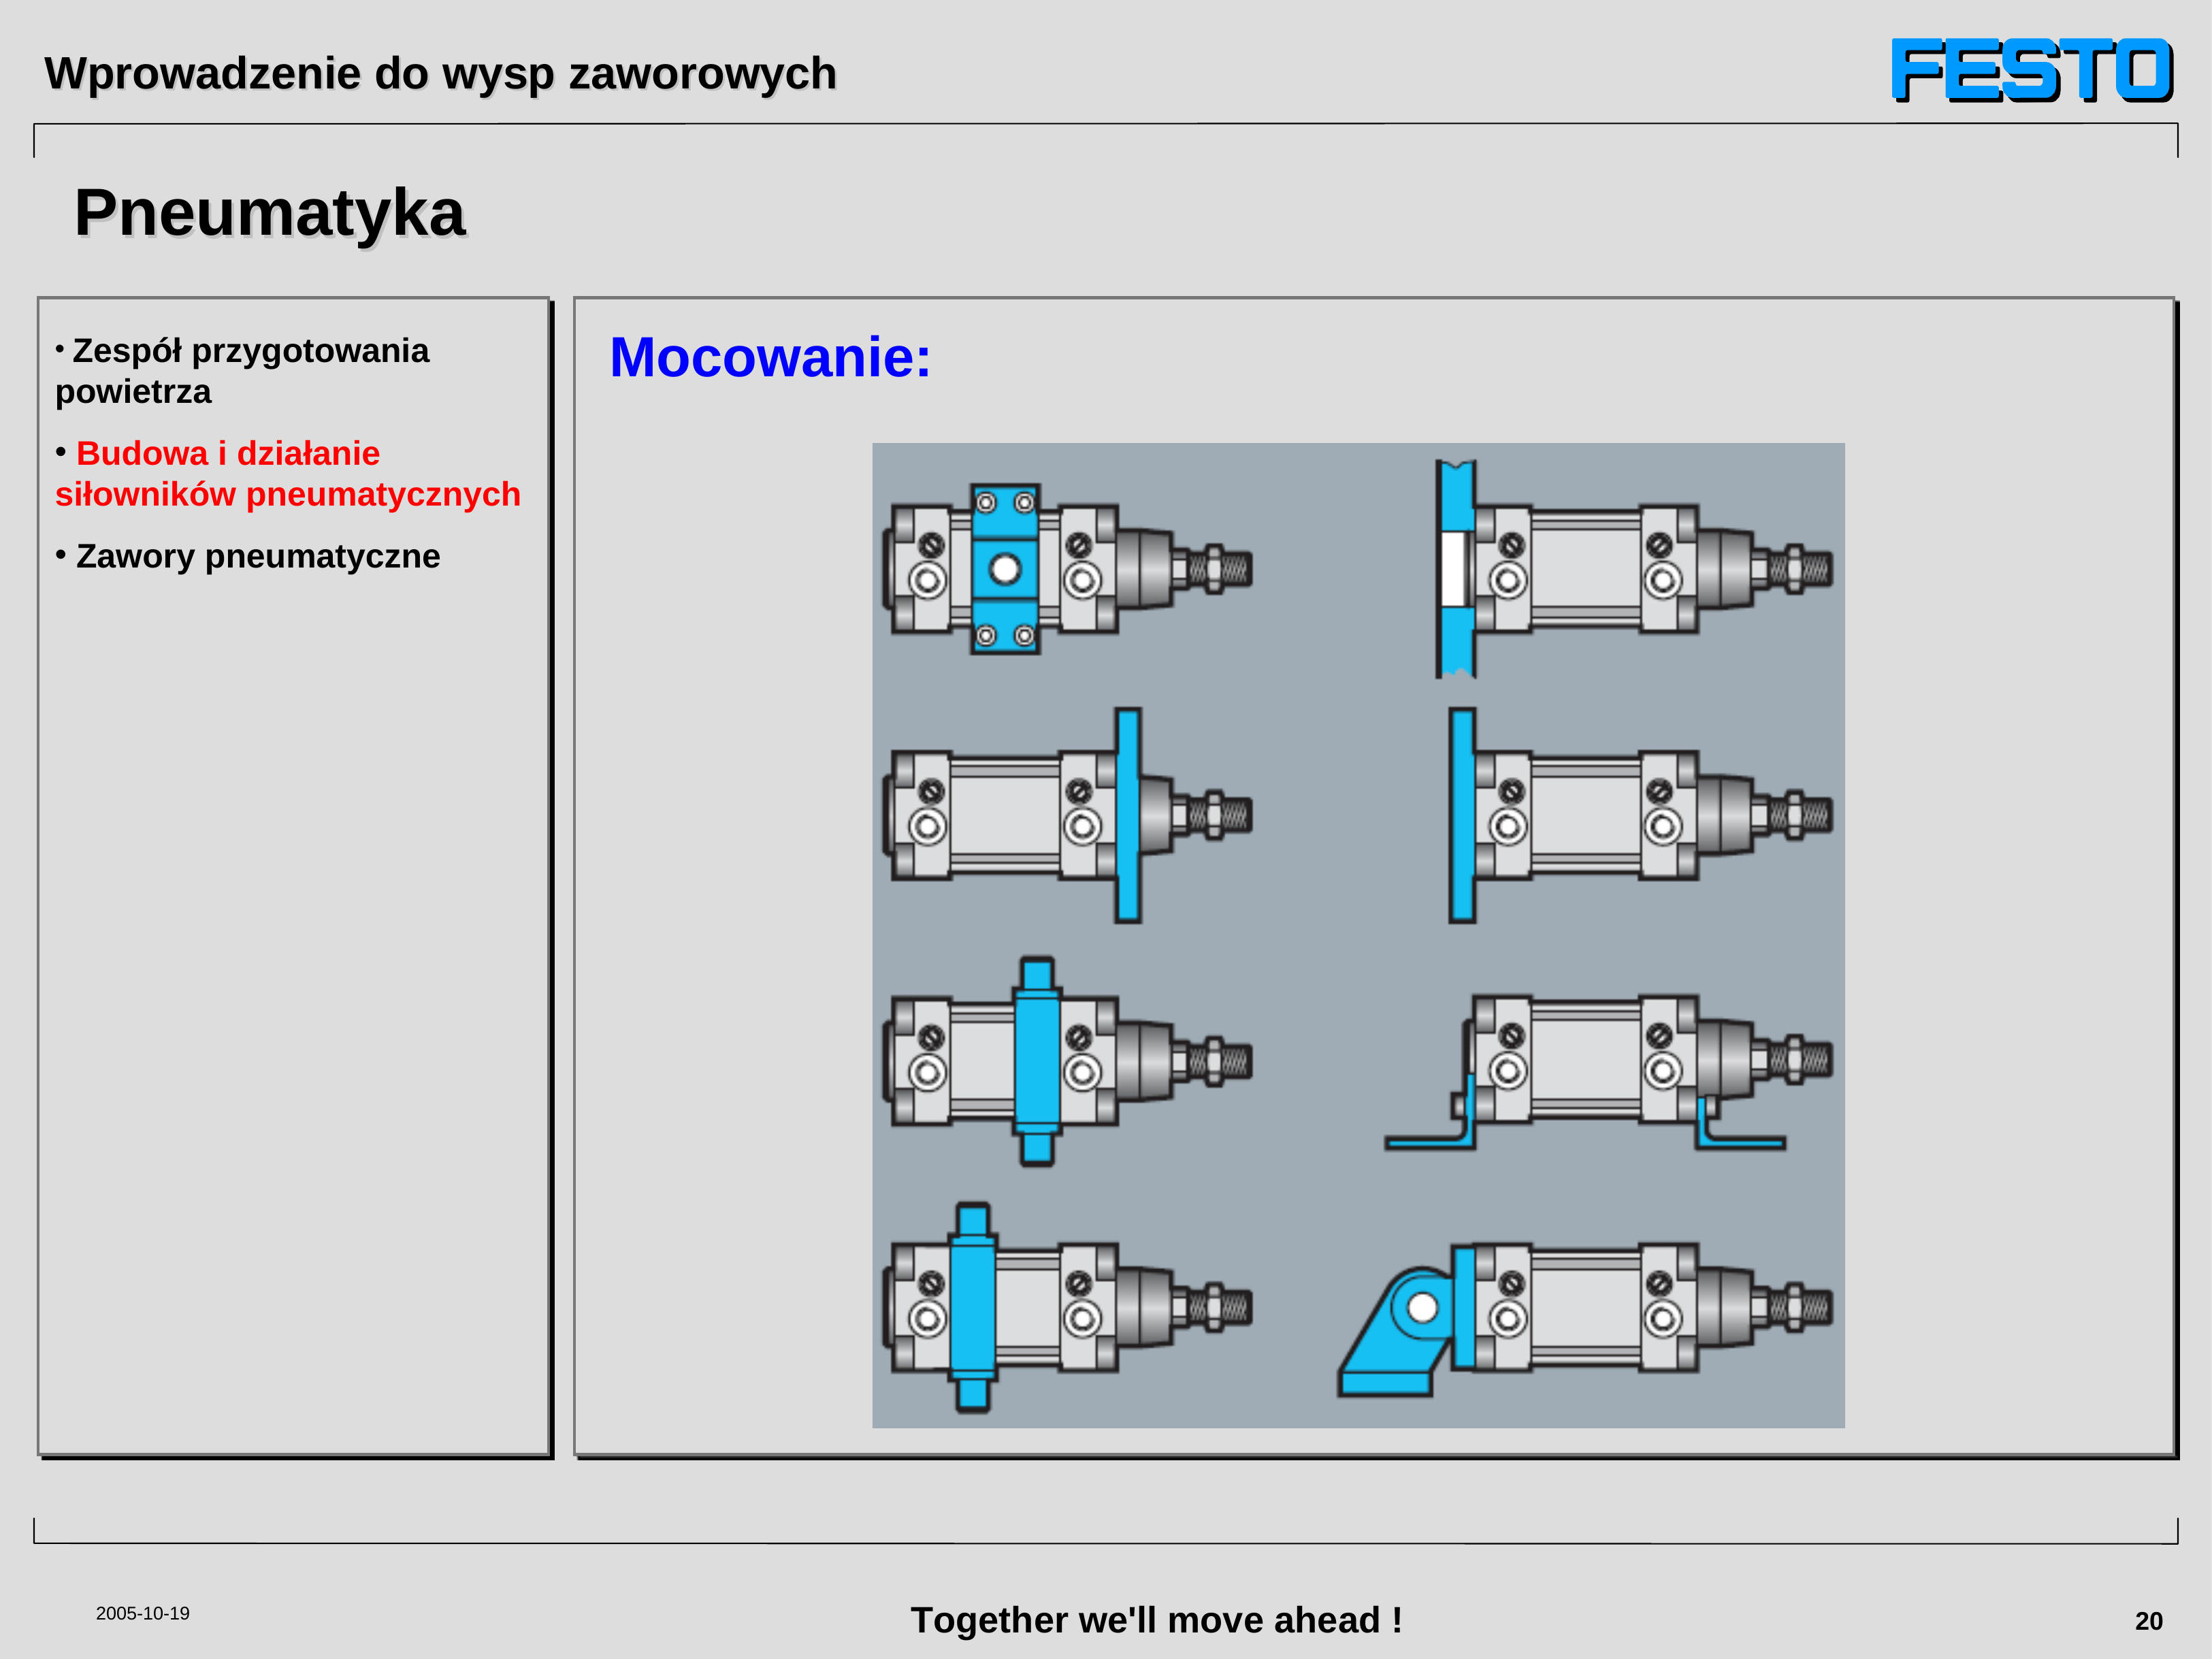

# Pneumatyka
Mocowanie:
 Zespół przygotowania powietrza
 Budowa i działanie siłowników pneumatycznych
 Zawory pneumatyczne
2005-10-19
Together we'll move ahead !